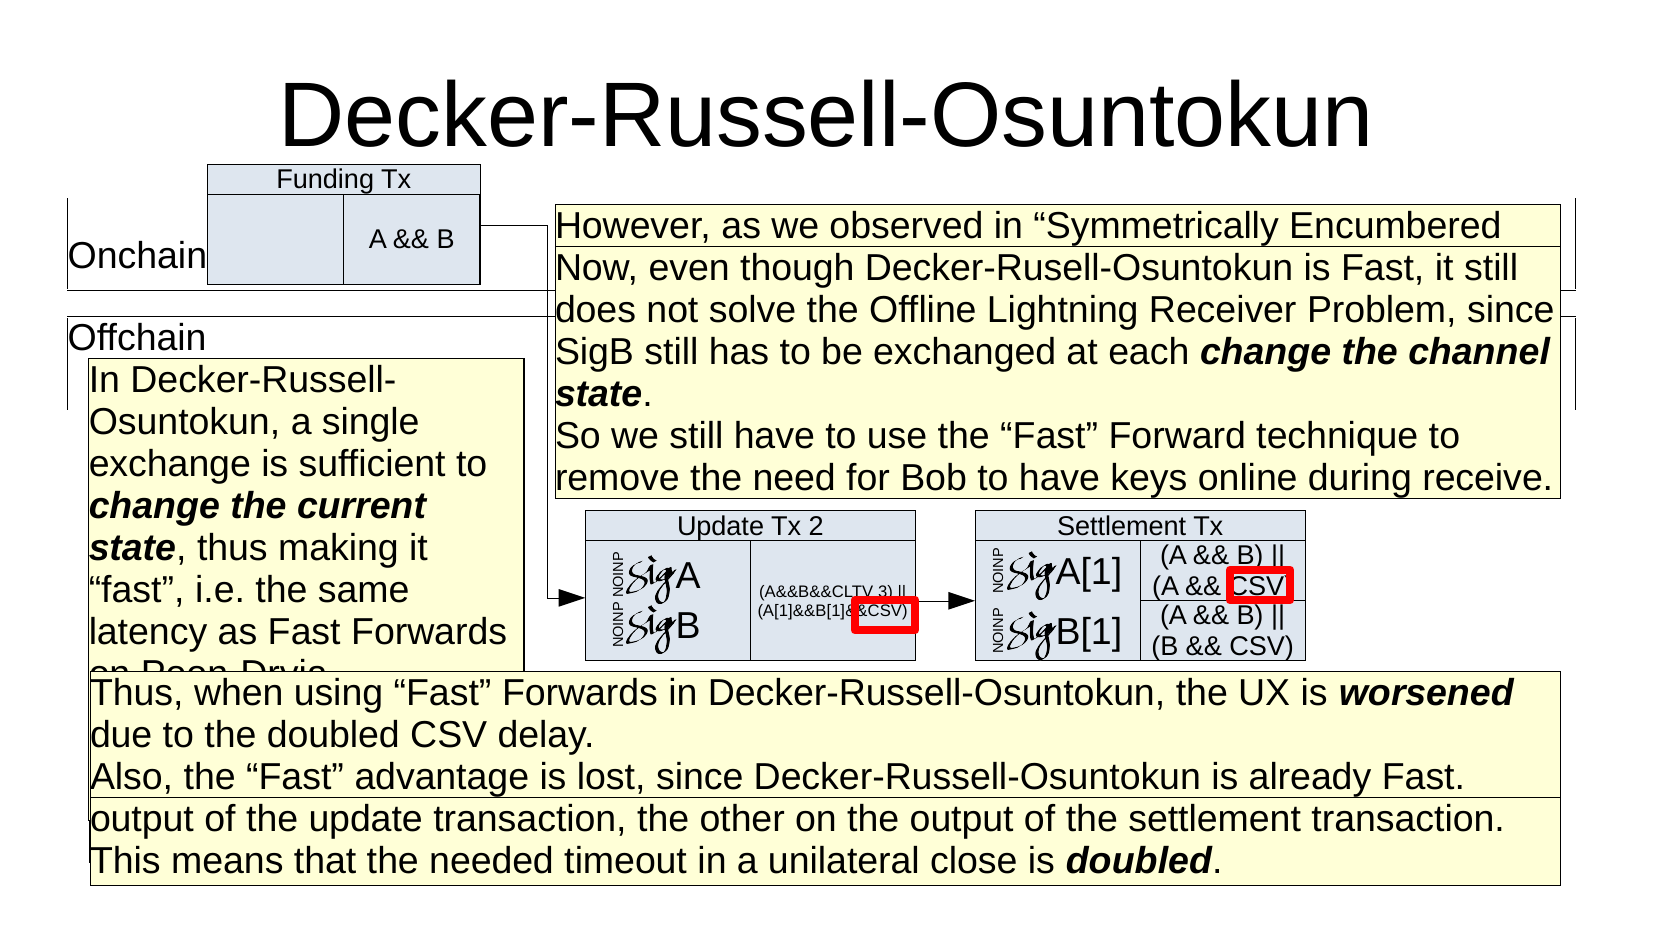

# Decker-Russell-Osuntokun
Funding Tx
A && B
Onchain
Offchain
However, as we observed in “Symmetrically Encumbered Outputs”, we can just add more encumbrances to the “output owned by Alice”.
This now has the same script as in the Poon-Dryja Fast Forwards, letting us “hook” an HTLC tx using only a signature from sender Alice, without the privkey from the receiver Bob.
Now, even though Decker-Rusell-Osuntokun is Fast, it still does not solve the Offline Lightning Receiver Problem, since SigB still has to be exchanged at each change the channel state.
So we still have to use the “Fast” Forward technique to remove the need for Bob to have keys online during receive.
Because the “output owned by Alice” is a simple singlesig “A”, we cannot just create an HTLC tx that spends the “output owned by Alice”.
Alice would be able to create an alternate tx by itself, letting it reverse any offered HTLC trivially.
Then Alice and Bob can forget the previous update and settlement transactions, entering the new state.
Crucially, the exchange of signatures does two things in a single step:
Make the new state valid.
Revoke the old state.
This is a significant difference compared to Poon-Dryja!
In Poon-Dryja, the “make new state valid” (signature exchange) is a different step from “revoke the old state” (revocation key exchange).
Under Poon-Dryja, that requires two exchanges.
In Decker-Russell-Osuntokun, a single exchange is sufficient to change the current state, thus making it “fast”, i.e. the same latency as Fast Forwards on Poon-Dryja.
(Well at least we can design it that way, there is no spec yet…. (^^;;) )
Update Tx 2
(A&&B&&CLTV 3) || (A[1]&&B[1]&&CSV)
Settlement Tx
A[1]
NOINP
B[1]
NOINP
A
NOINP
B
NOINP
A
(A && B) ||
(A && CSV)
(A && B) ||
(B && CSV)
B
How the HTLC txes look like is left as an exercise to the reader, it is just a trivial extrapolation from the Poon-Dryja version.
However, you should notice that we now have two CSV delay requirements, one on the output of the update transaction, the other on the output of the settlement transaction.
This means that the needed timeout in a unilateral close is doubled.
Thus, when using “Fast” Forwards in Decker-Russell-Osuntokun, the UX is worsened due to the doubled CSV delay.
Also, the “Fast” advantage is lost, since Decker-Russell-Osuntokun is already Fast.